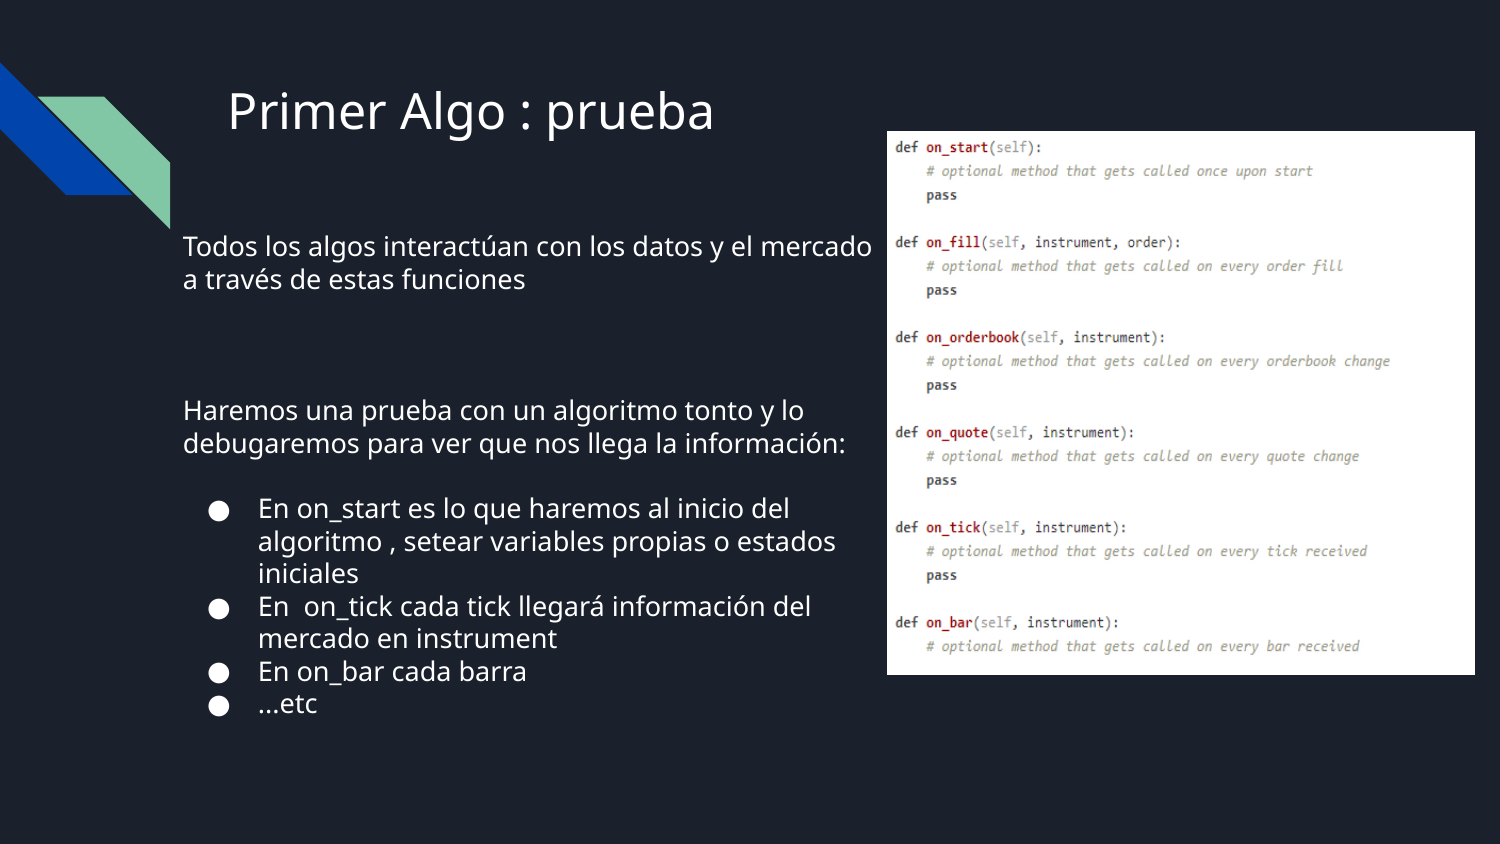

# Primer Algo : prueba
Todos los algos interactúan con los datos y el mercado a través de estas funciones
Haremos una prueba con un algoritmo tonto y lo debugaremos para ver que nos llega la información:
En on_start es lo que haremos al inicio del algoritmo , setear variables propias o estados iniciales
En on_tick cada tick llegará información del mercado en instrument
En on_bar cada barra
...etc